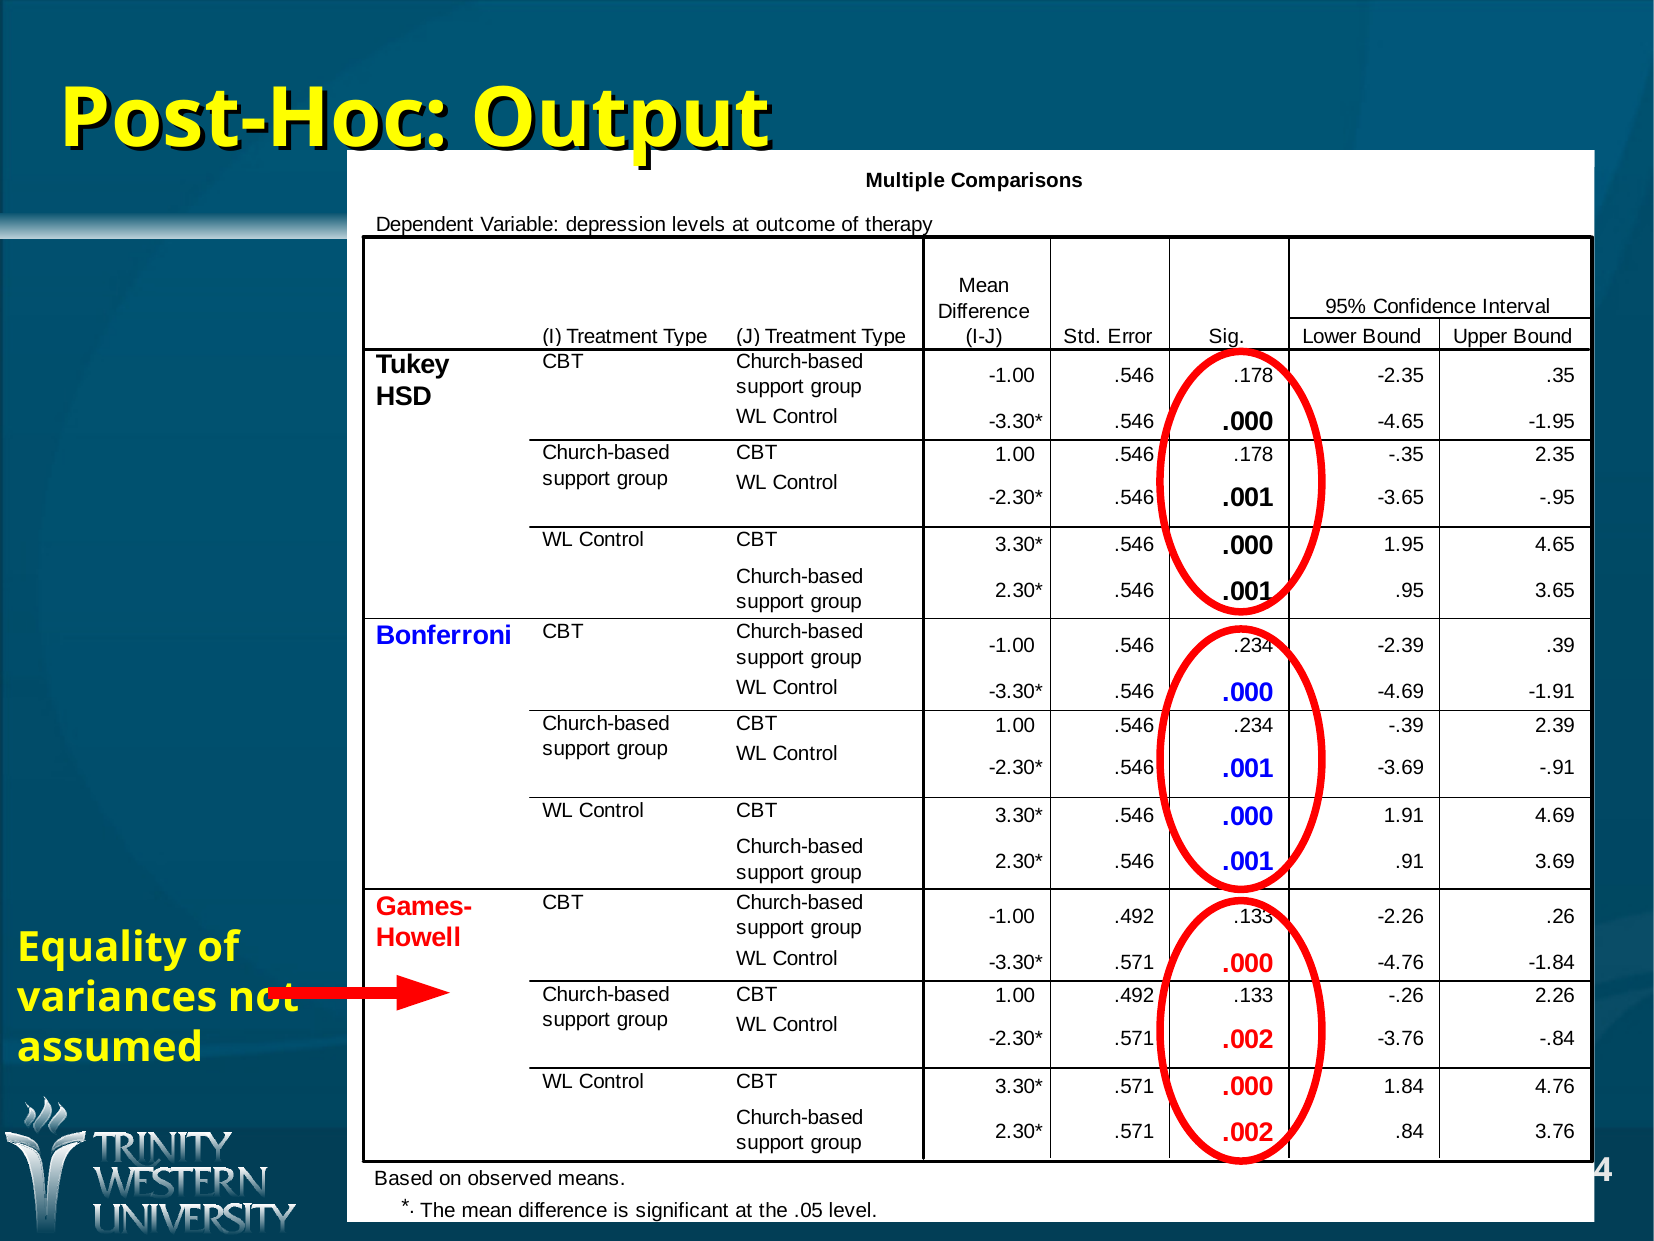

# Post-Hoc: Output
Equality of variances not assumed
CPSY501: ANOVA
22 Oct 2010
24